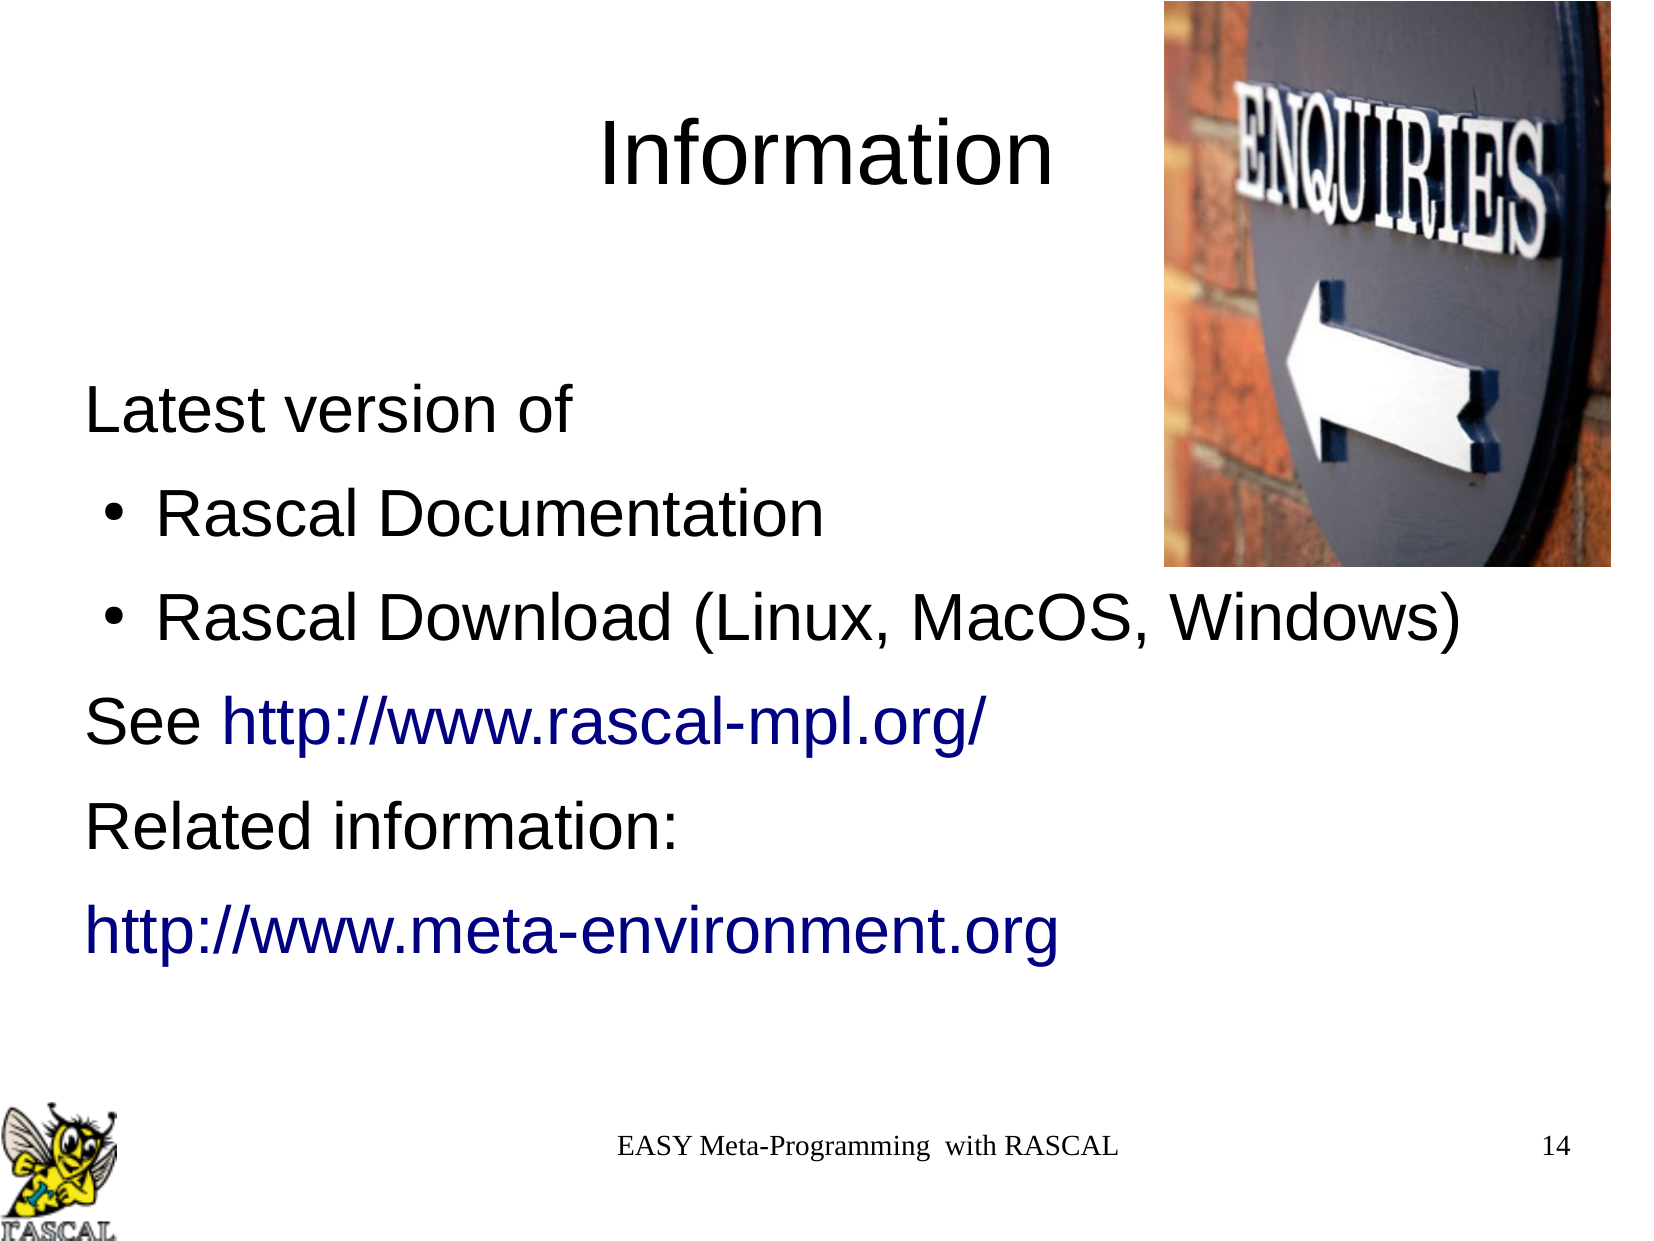

# Information
Latest version of
Rascal Documentation
Rascal Download (Linux, MacOS, Windows)
See http://www.rascal-mpl.org/
Related information:
http://www.meta-environment.org
14